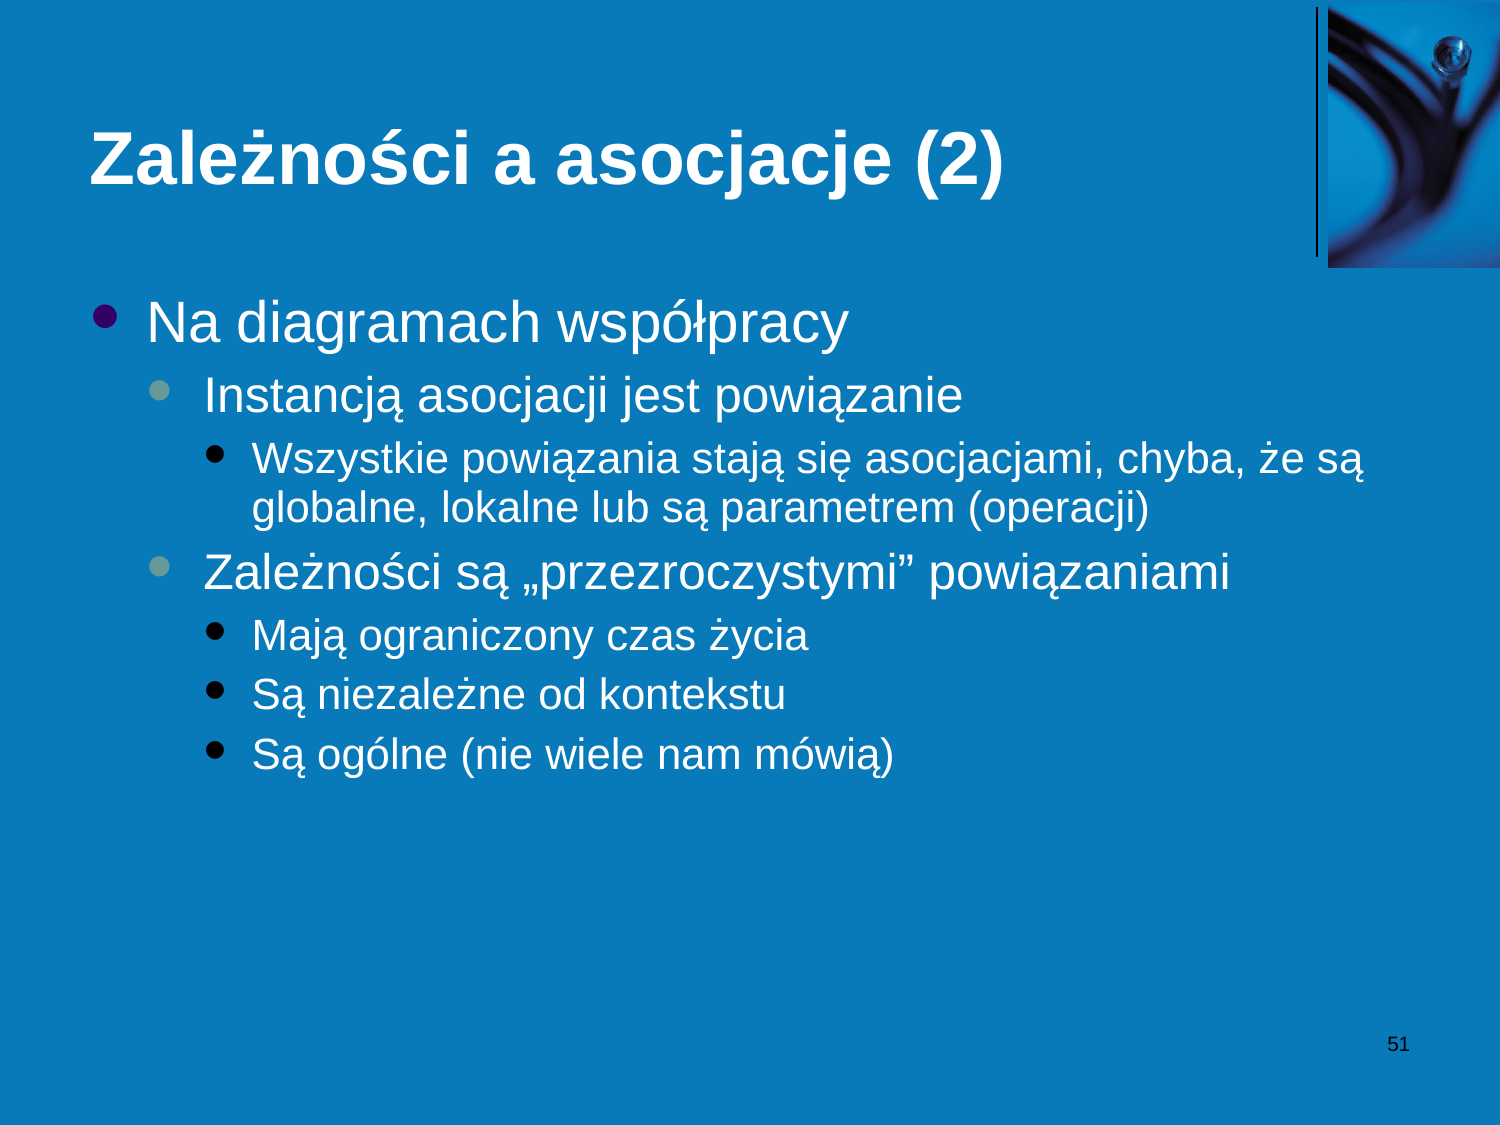

# Zależności a asocjacje (2)
Na diagramach współpracy
Instancją asocjacji jest powiązanie
Wszystkie powiązania stają się asocjacjami, chyba, że są globalne, lokalne lub są parametrem (operacji)
Zależności są „przezroczystymi” powiązaniami
Mają ograniczony czas życia
Są niezależne od kontekstu
Są ogólne (nie wiele nam mówią)
51